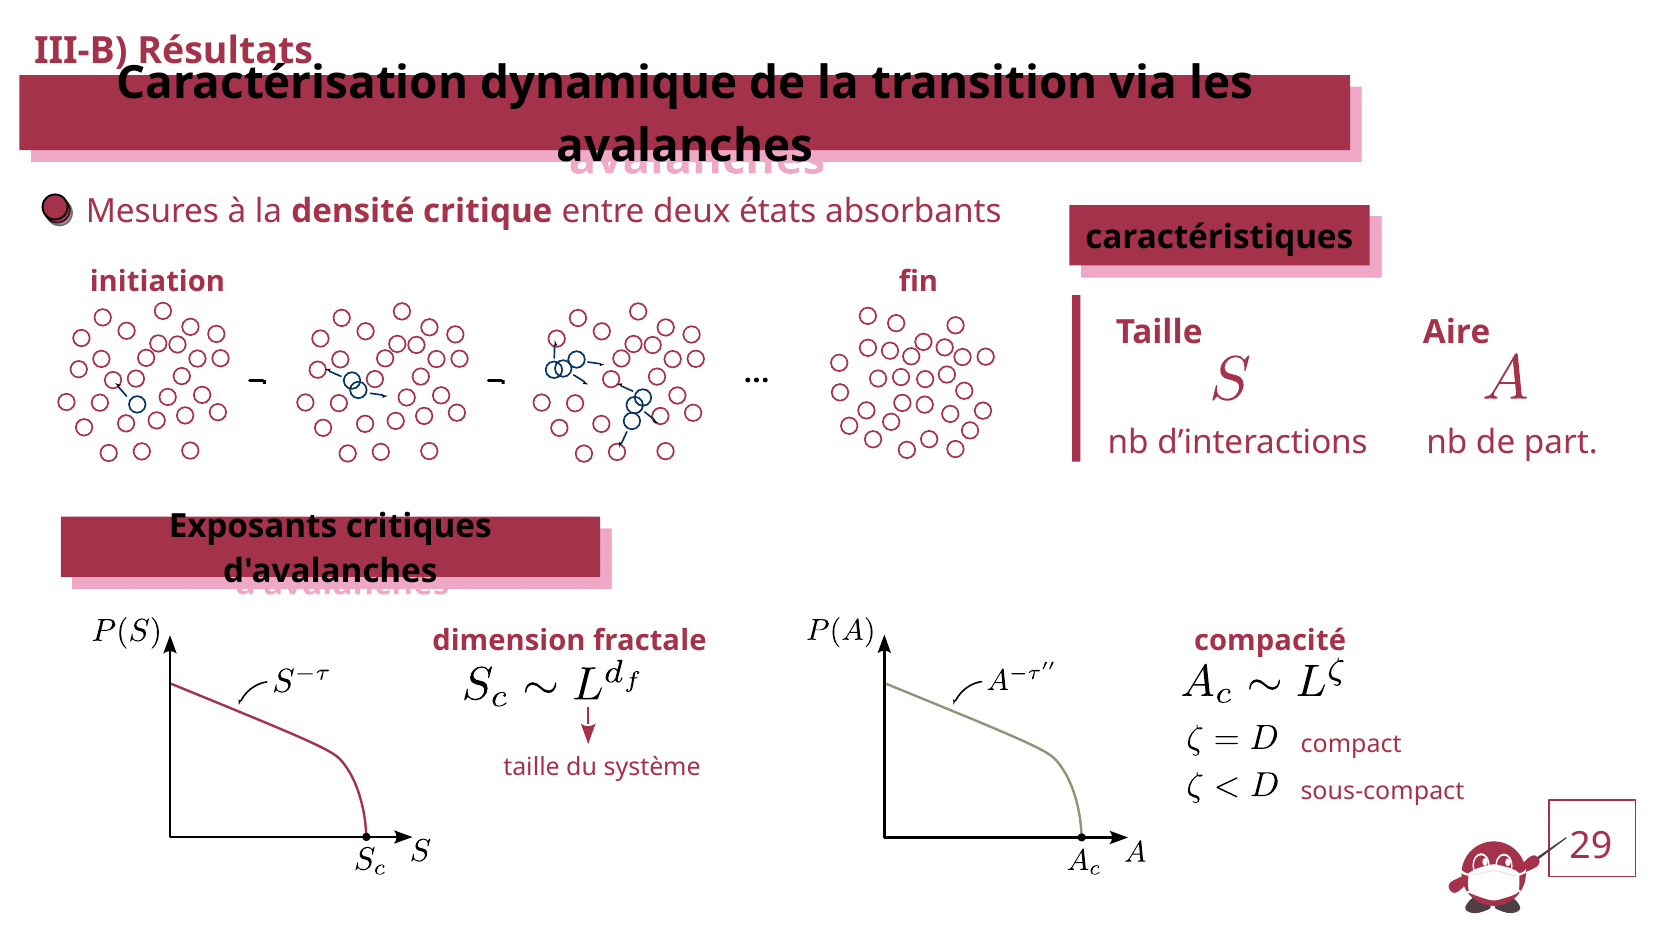

III-B) Résultats
Caractérisation dynamique de la transition via les avalanches
 Mesures à la densité critique entre deux états absorbants
caractéristiques
initiation
fin
 Taille
 Aire
nb d’interactions
nb de part.
Exposants critiques d'avalanches
dimension fractale
compacité
compact
taille du système
sous-compact